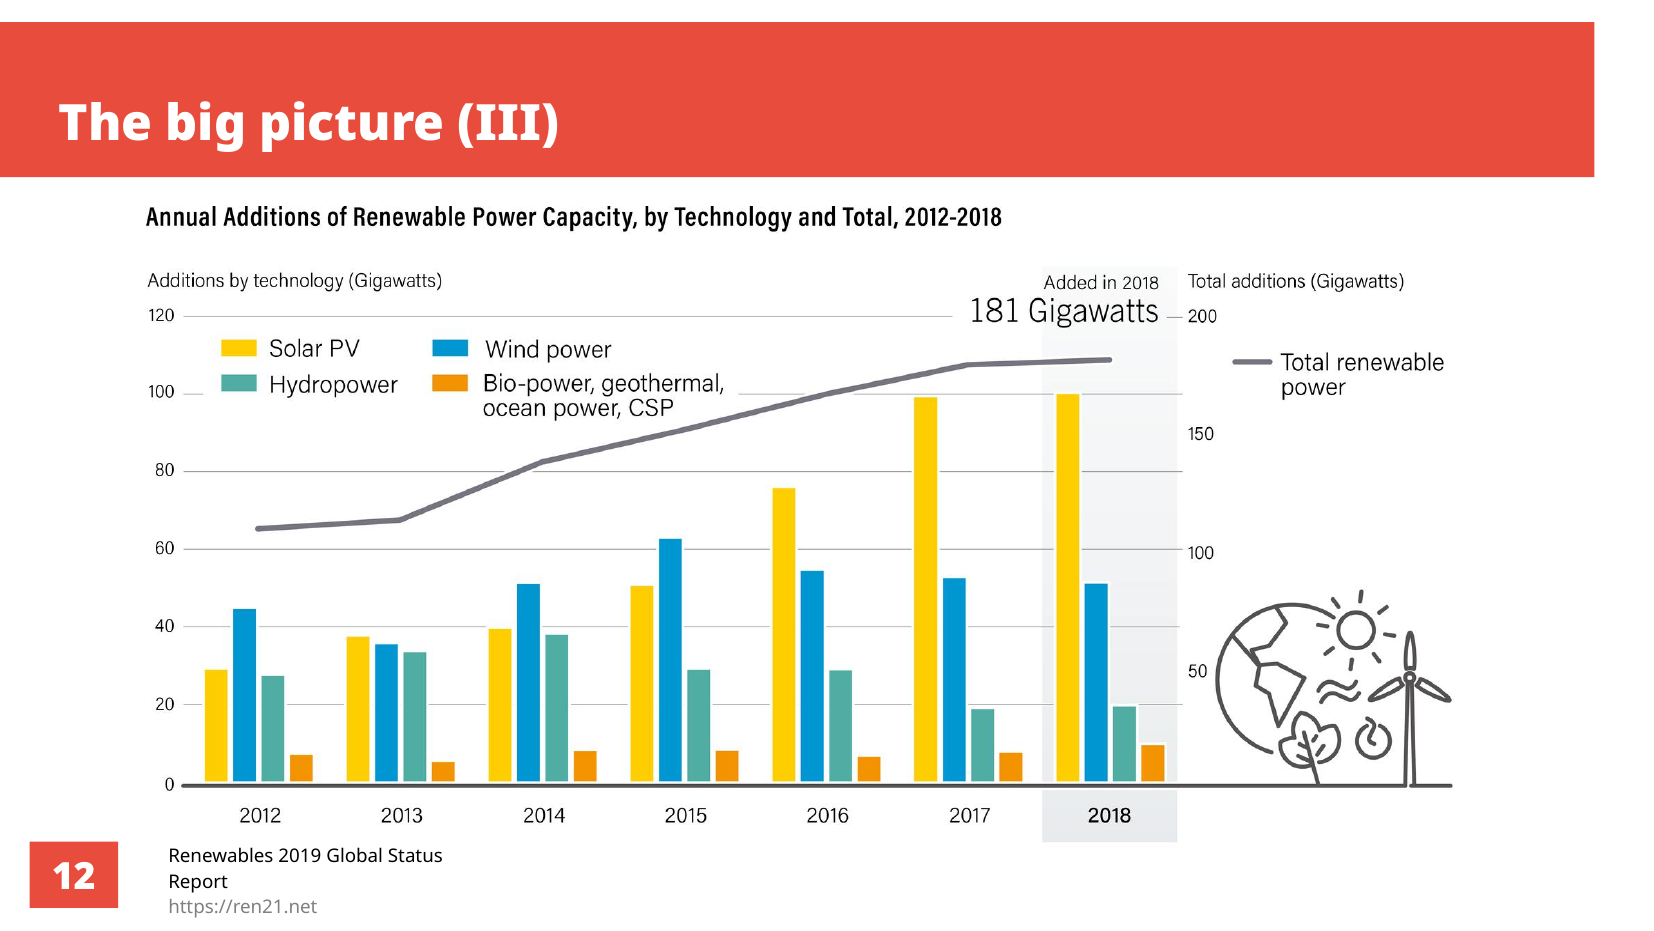

# The big picture (III)
Renewables 2019 Global Status Report
https://ren21.net
12